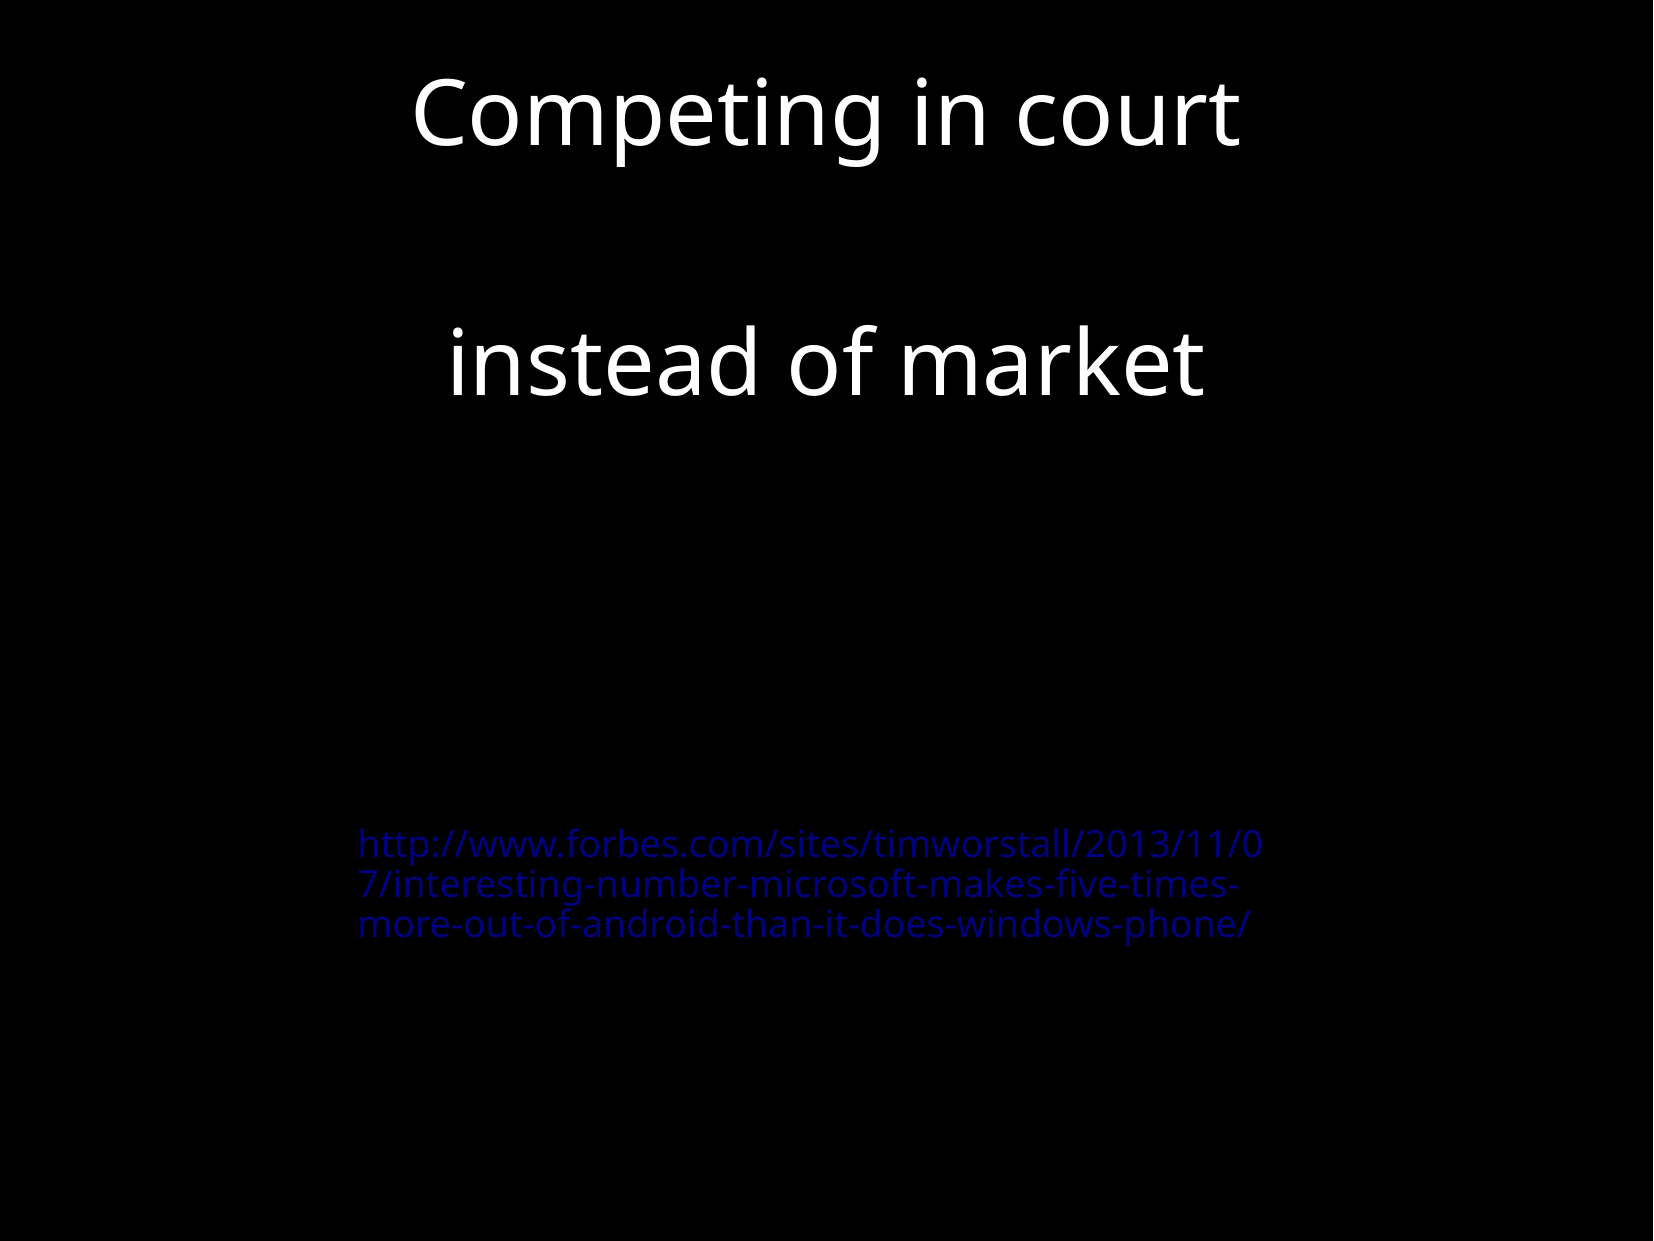

# Competing in court instead of market
http://www.forbes.com/sites/timworstall/2013/11/07/interesting-number-microsoft-makes-five-times-more-out-of-android-than-it-does-windows-phone/